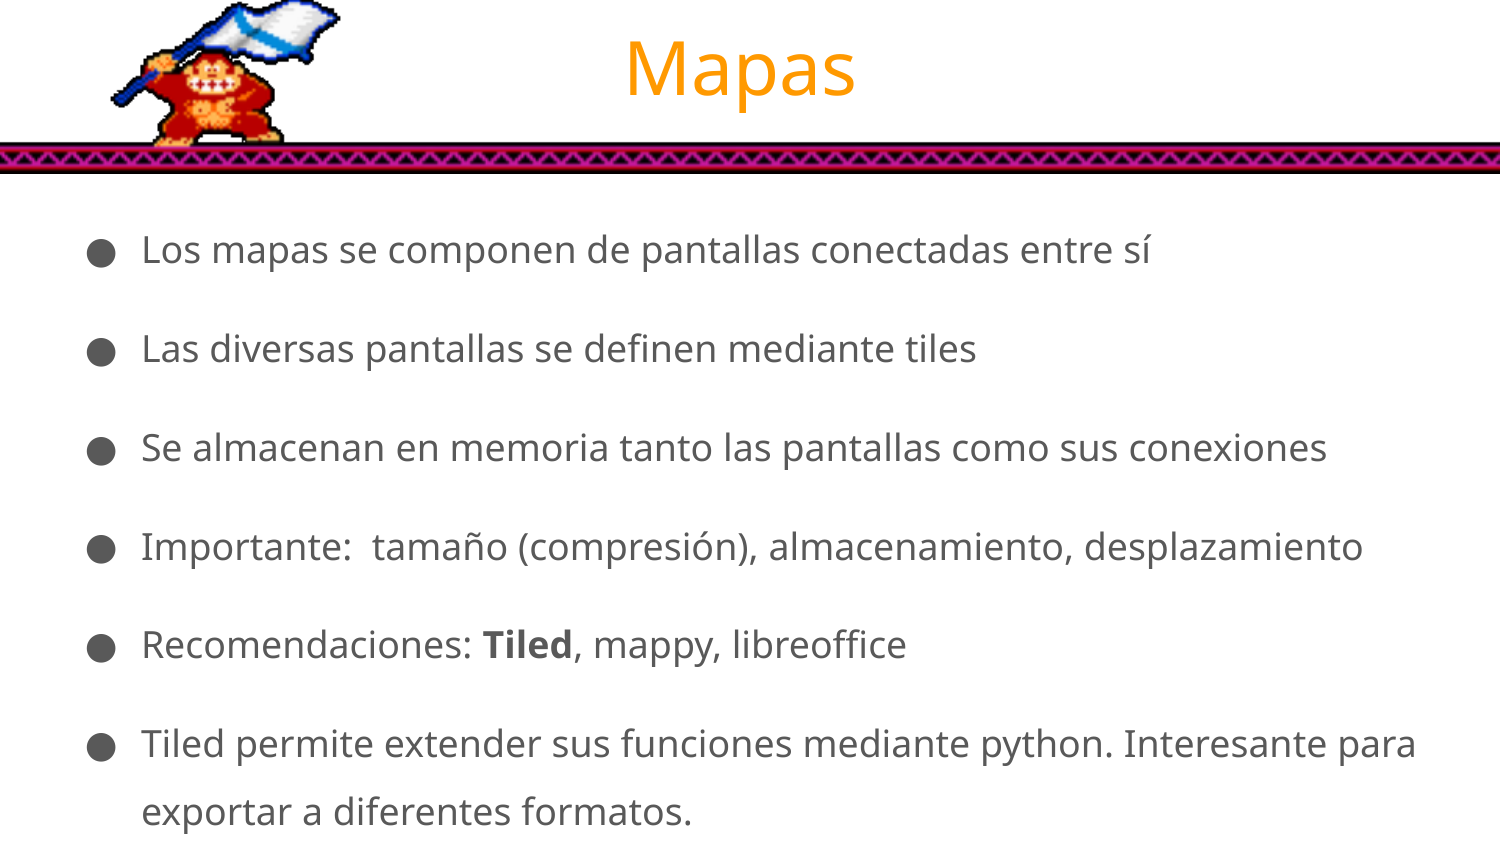

# Mapas
Los mapas se componen de pantallas conectadas entre sí
Las diversas pantallas se definen mediante tiles
Se almacenan en memoria tanto las pantallas como sus conexiones
Importante: tamaño (compresión), almacenamiento, desplazamiento
Recomendaciones: Tiled, mappy, libreoffice
Tiled permite extender sus funciones mediante python. Interesante para exportar a diferentes formatos.